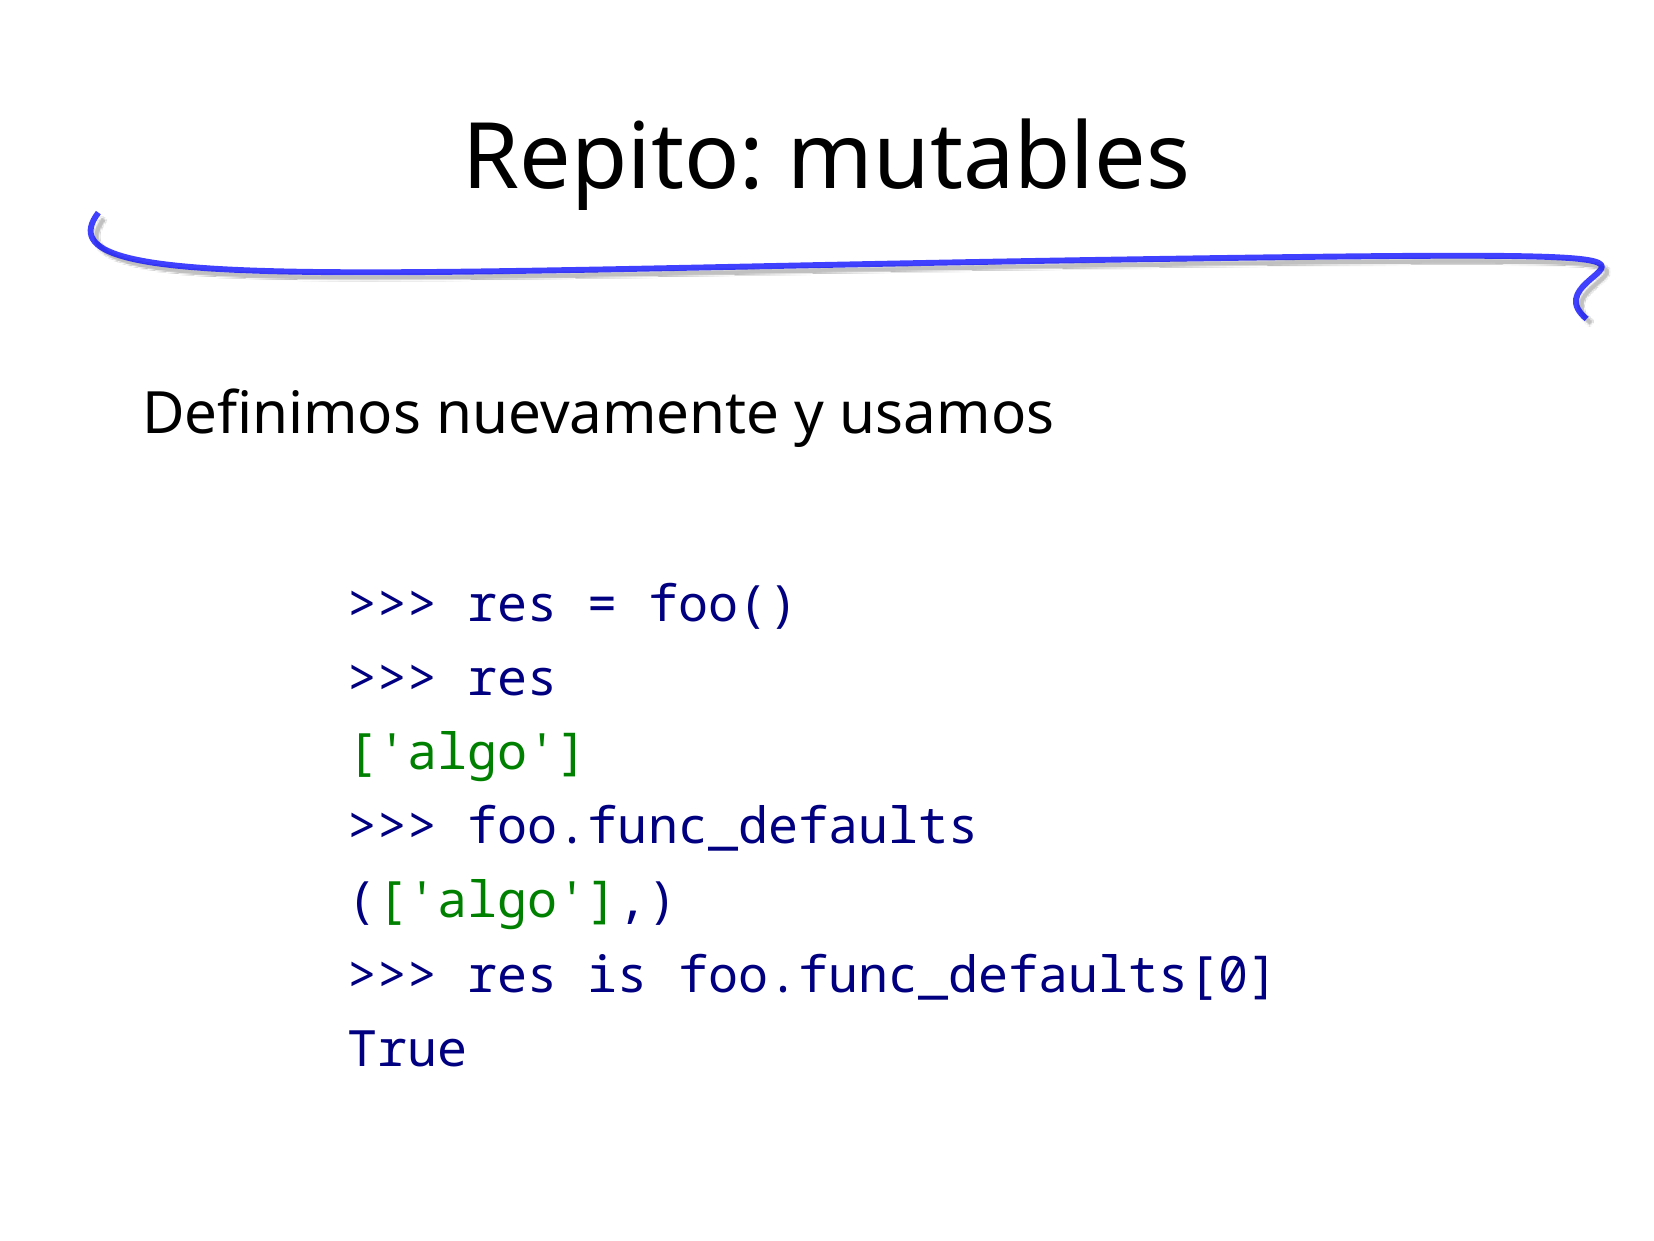

Repito: mutables
# Definimos nuevamente y usamos
 >>> res = foo()
 >>> res
 ['algo']
 >>> foo.func_defaults
 (['algo'],)
 >>> res is foo.func_defaults[0]
 True